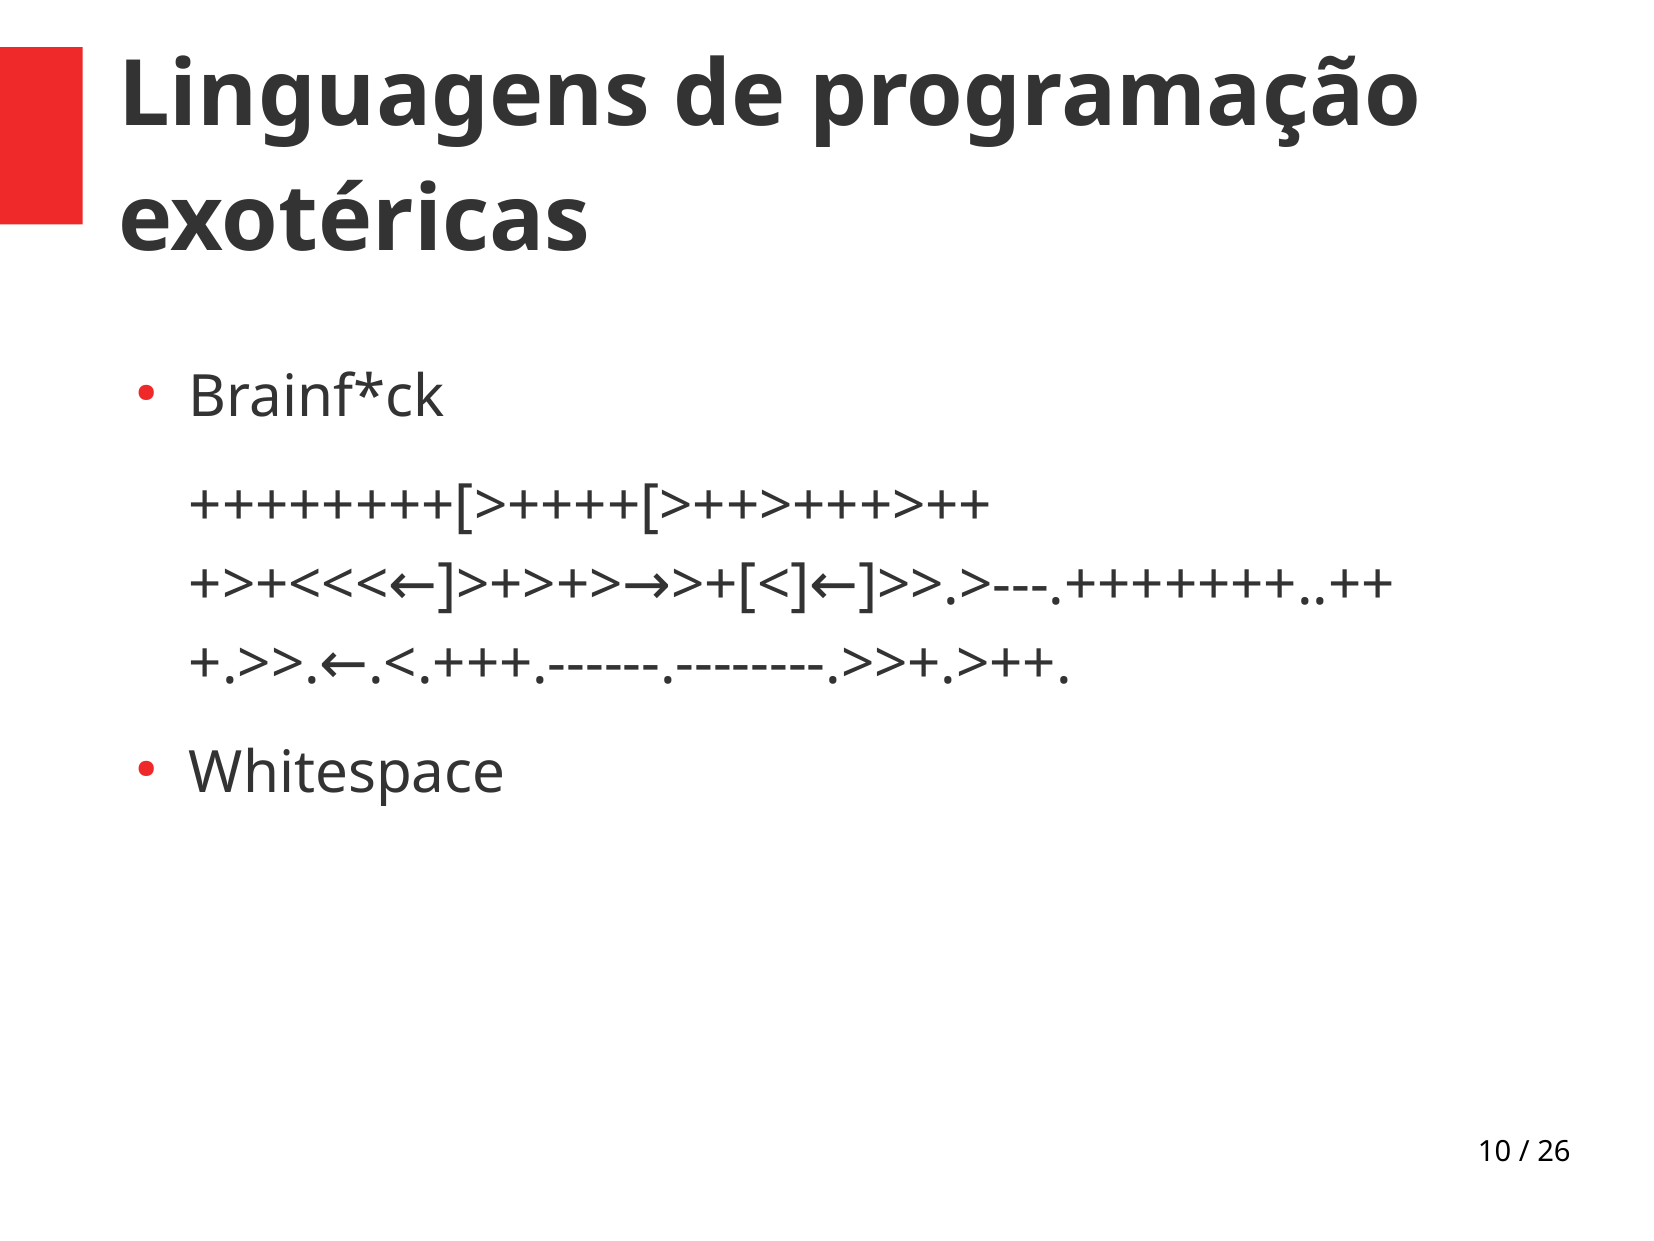

# Linguagens de programação exotéricas
Brainf*ck
++++++++[>++++[>++>+++>+++>+<<<←]>+>+>→>+[<]←]>>.>---.+++++++..+++.>>.←.<.+++.------.--------.>>+.>++.
Whitespace
10